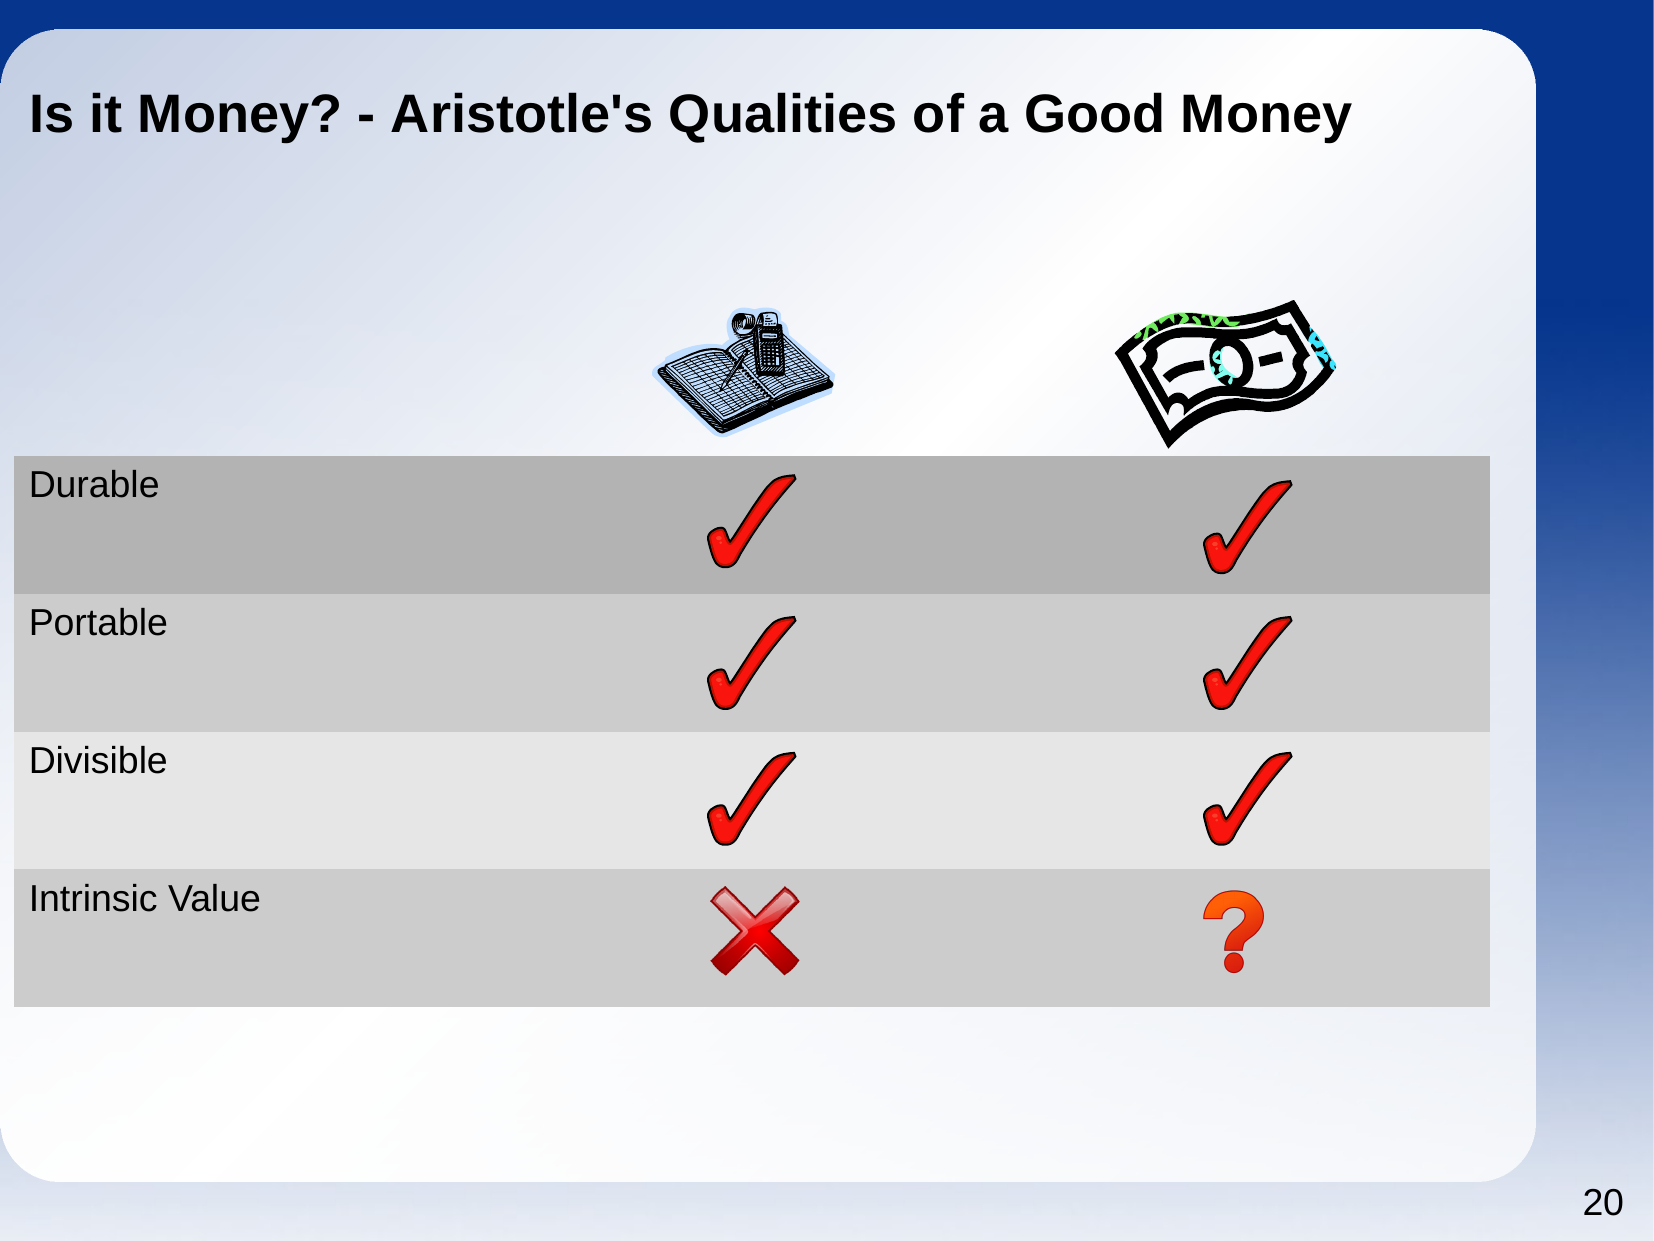

# Is it Money? - Aristotle's Qualities of a Good Money
| Durable | | |
| --- | --- | --- |
| Portable | | |
| Divisible | | |
| Intrinsic Value | | |
20